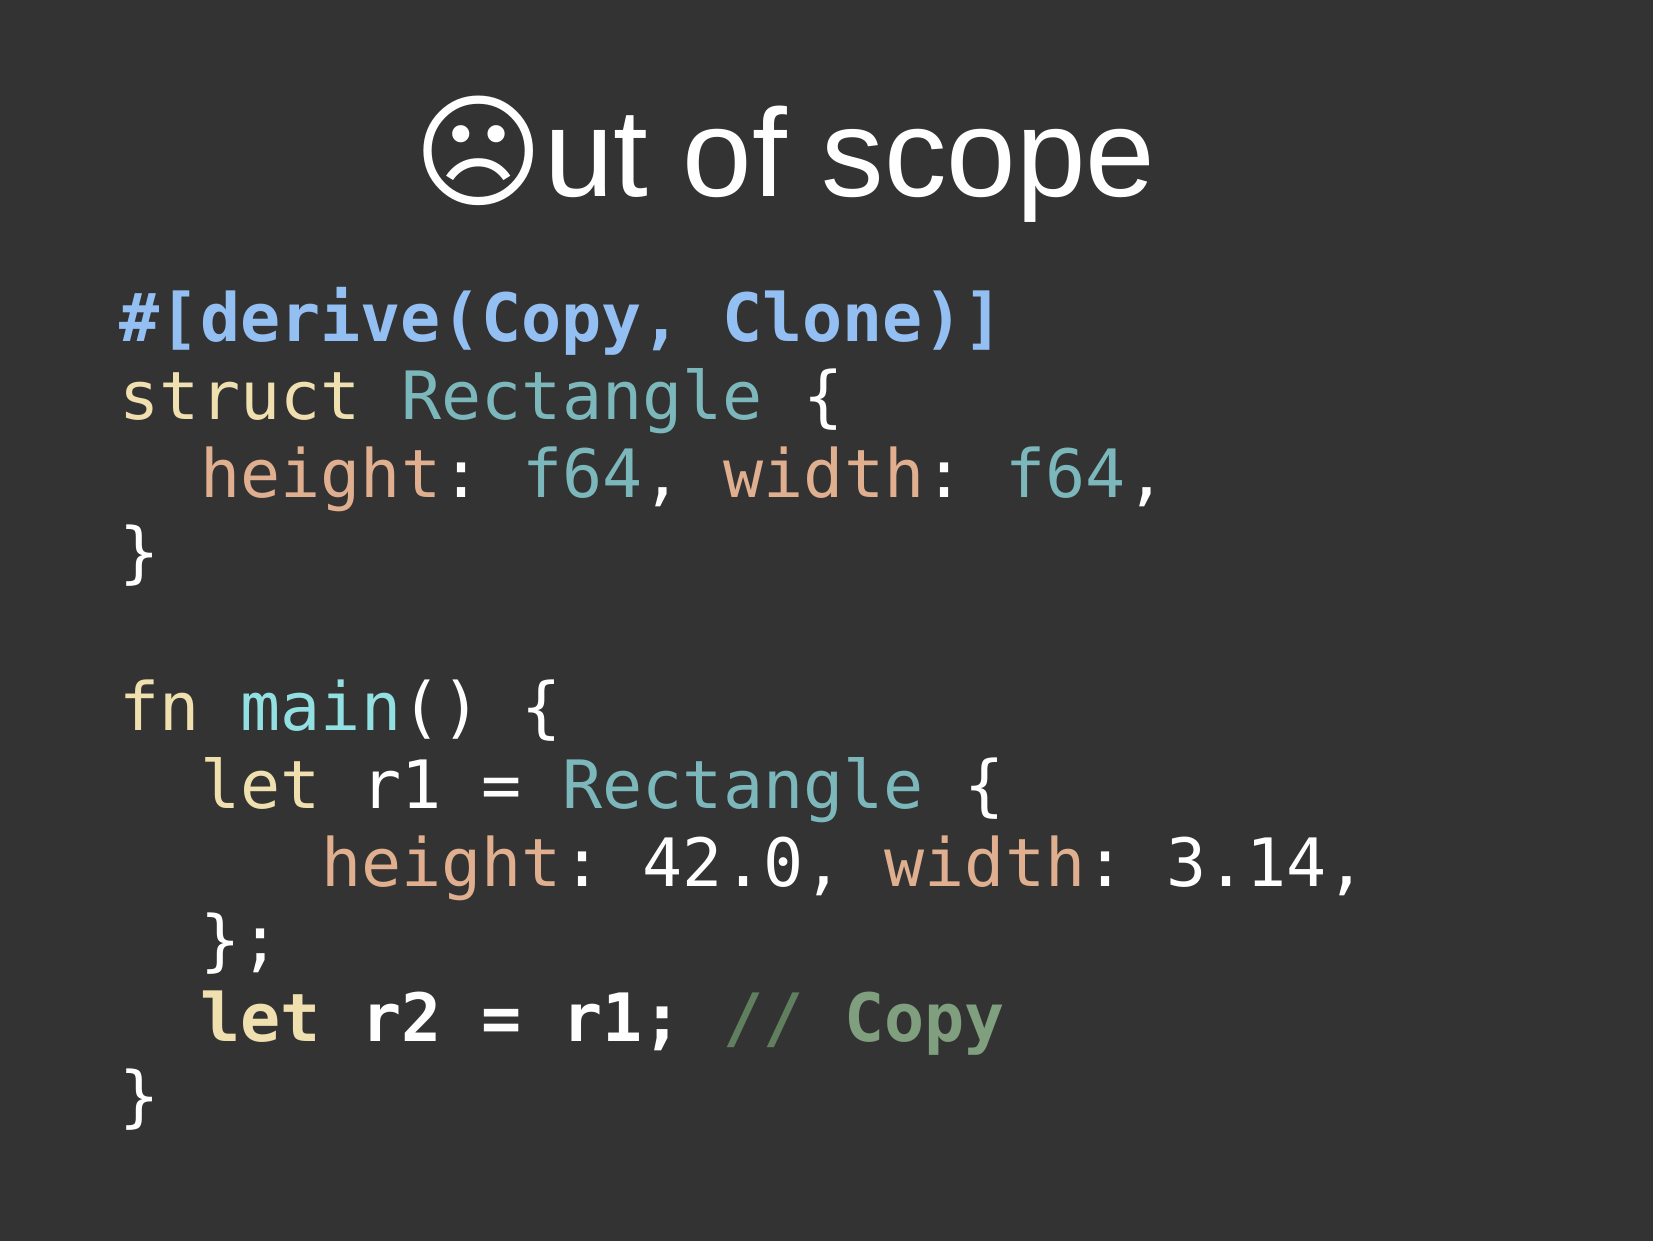

# ☹ut of scope
#[derive(Copy, Clone)]
struct Rectangle {
 height: f64, width: f64,
}
fn main() {
 let r1 = Rectangle {
 height: 42.0, width: 3.14,
 };
 let r2 = r1; // Copy
}